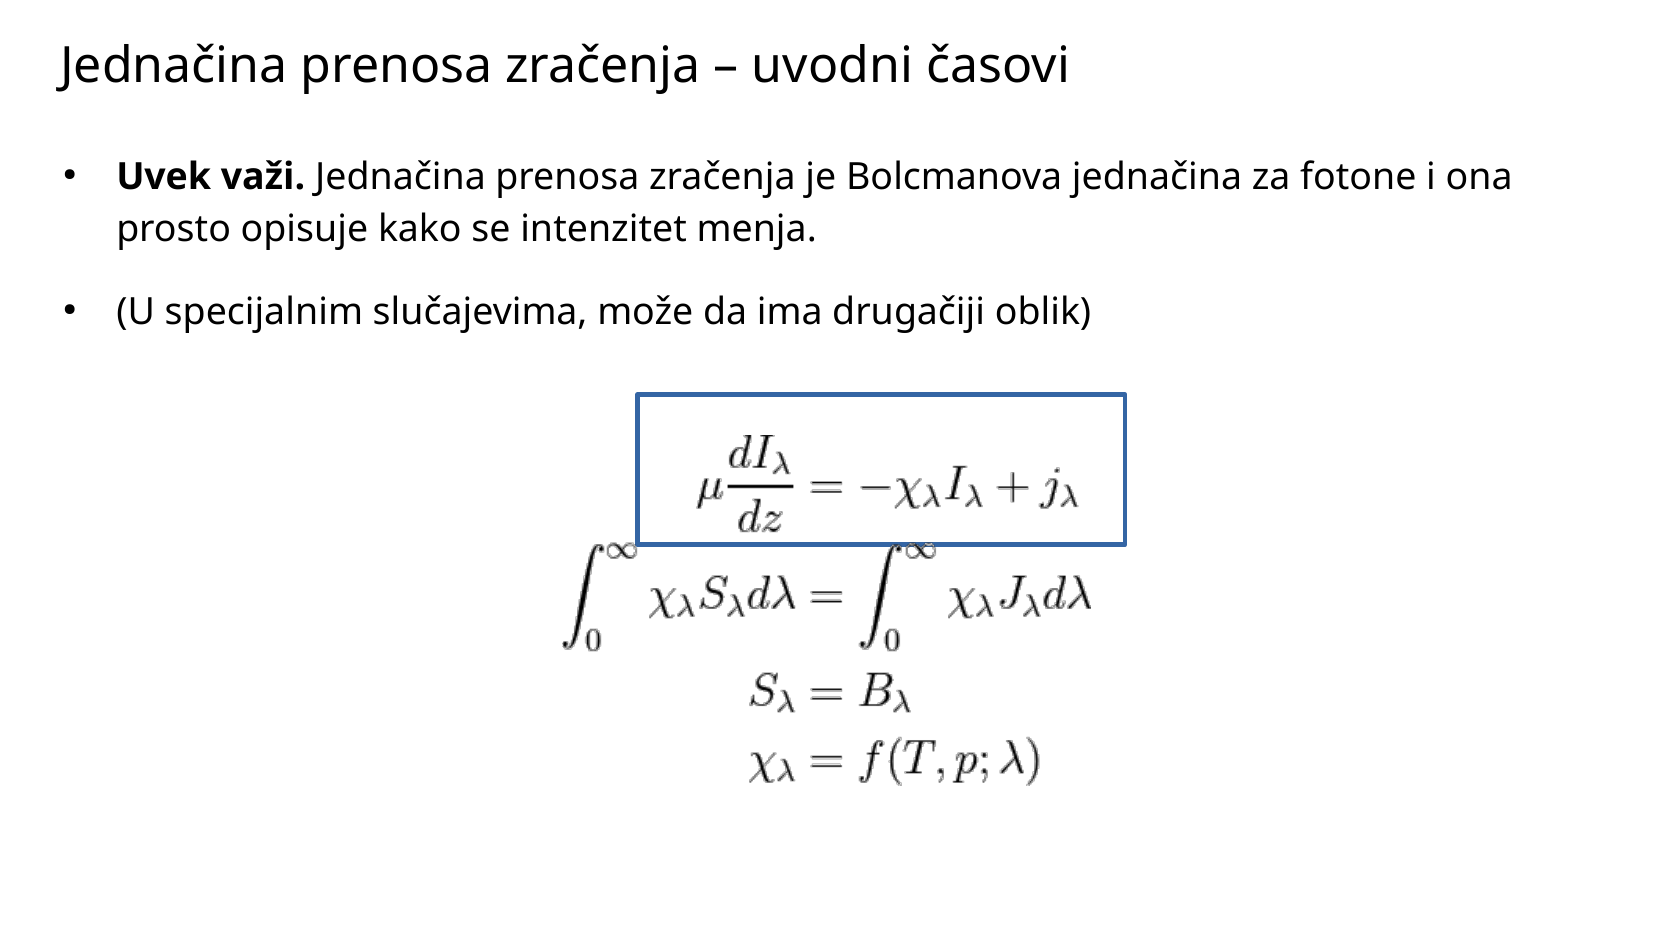

# Jednačina prenosa zračenja – uvodni časovi
Uvek važi. Jednačina prenosa zračenja je Bolcmanova jednačina za fotone i ona prosto opisuje kako se intenzitet menja.
(U specijalnim slučajevima, može da ima drugačiji oblik)